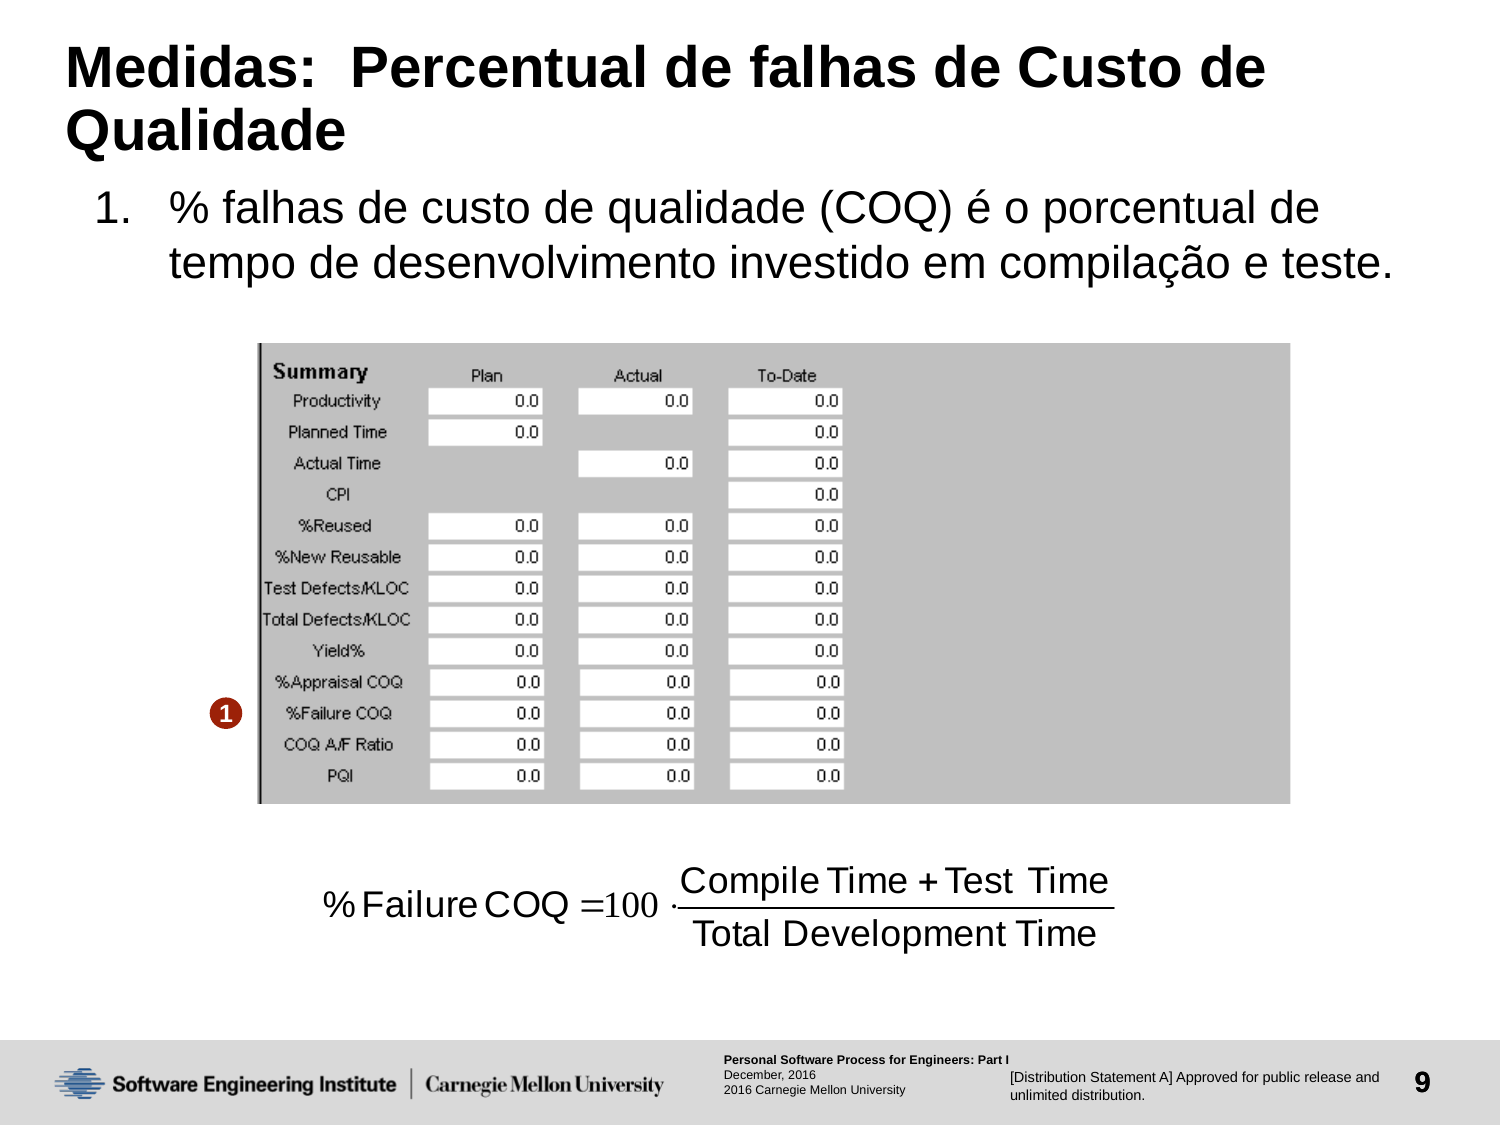

# Medidas: Percentual de falhas de Custo de Qualidade
% falhas de custo de qualidade (COQ) é o porcentual de tempo de desenvolvimento investido em compilação e teste.